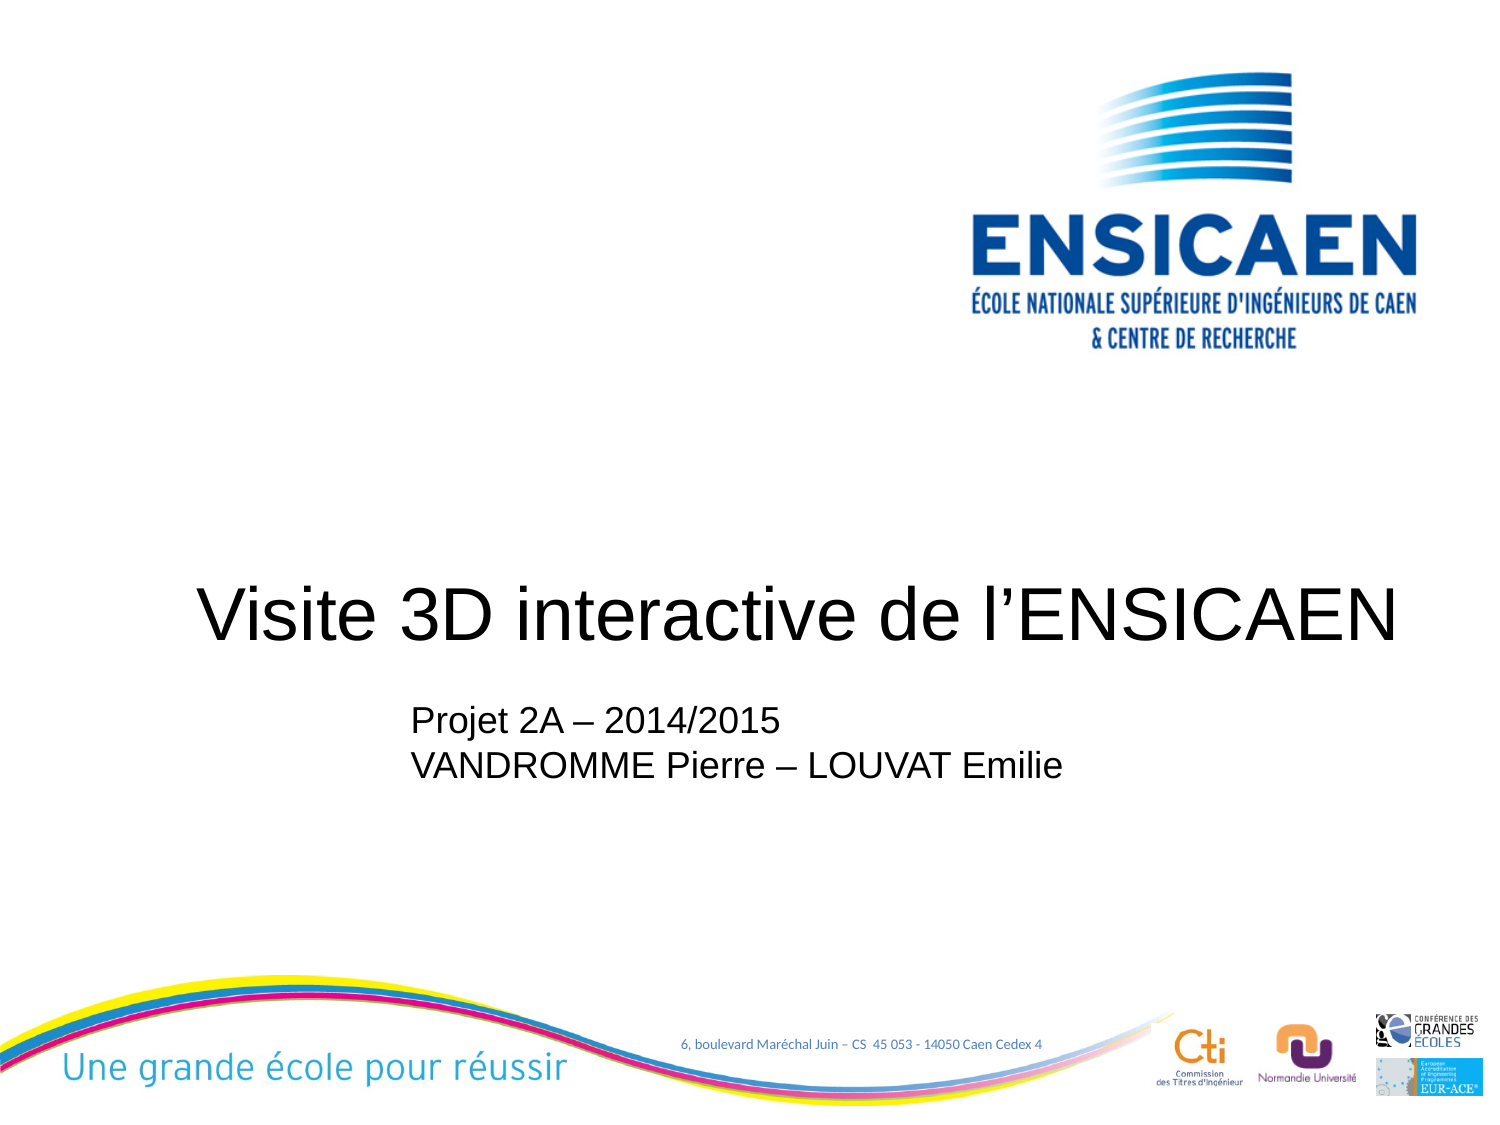

# Visite 3D interactive de l’ENSICAEN
Projet 2A – 2014/2015
VANDROMME Pierre – LOUVAT Emilie